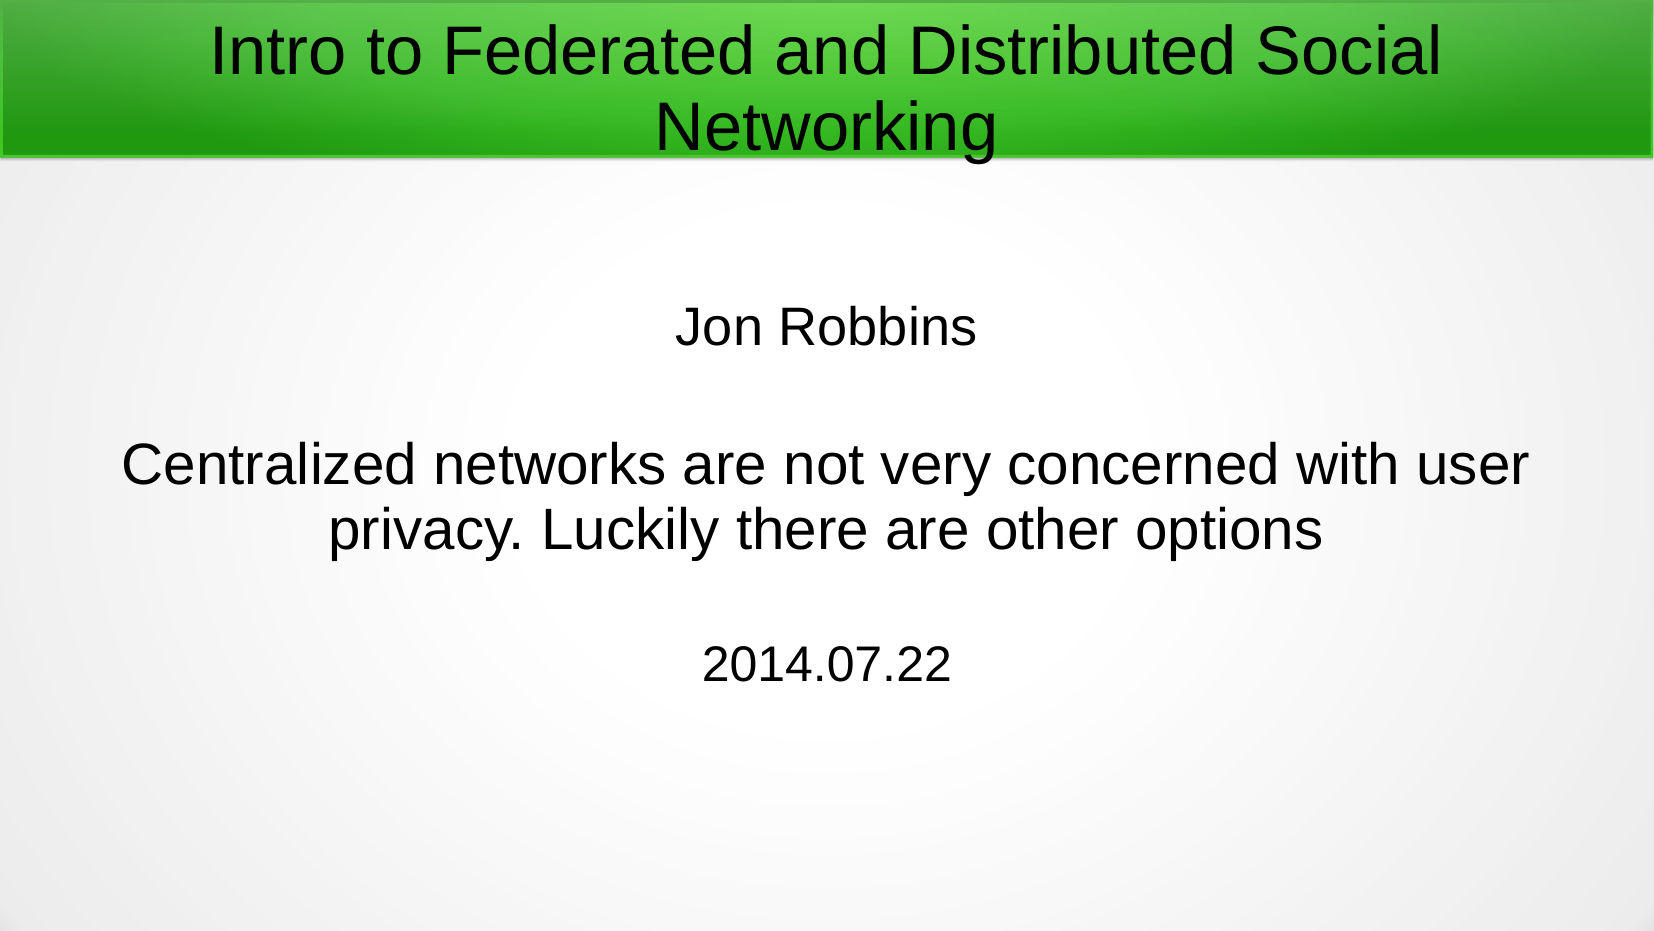

# Intro to Federated and Distributed Social Networking
Jon Robbins
Centralized networks are not very concerned with user privacy. Luckily there are other options
2014.07.22